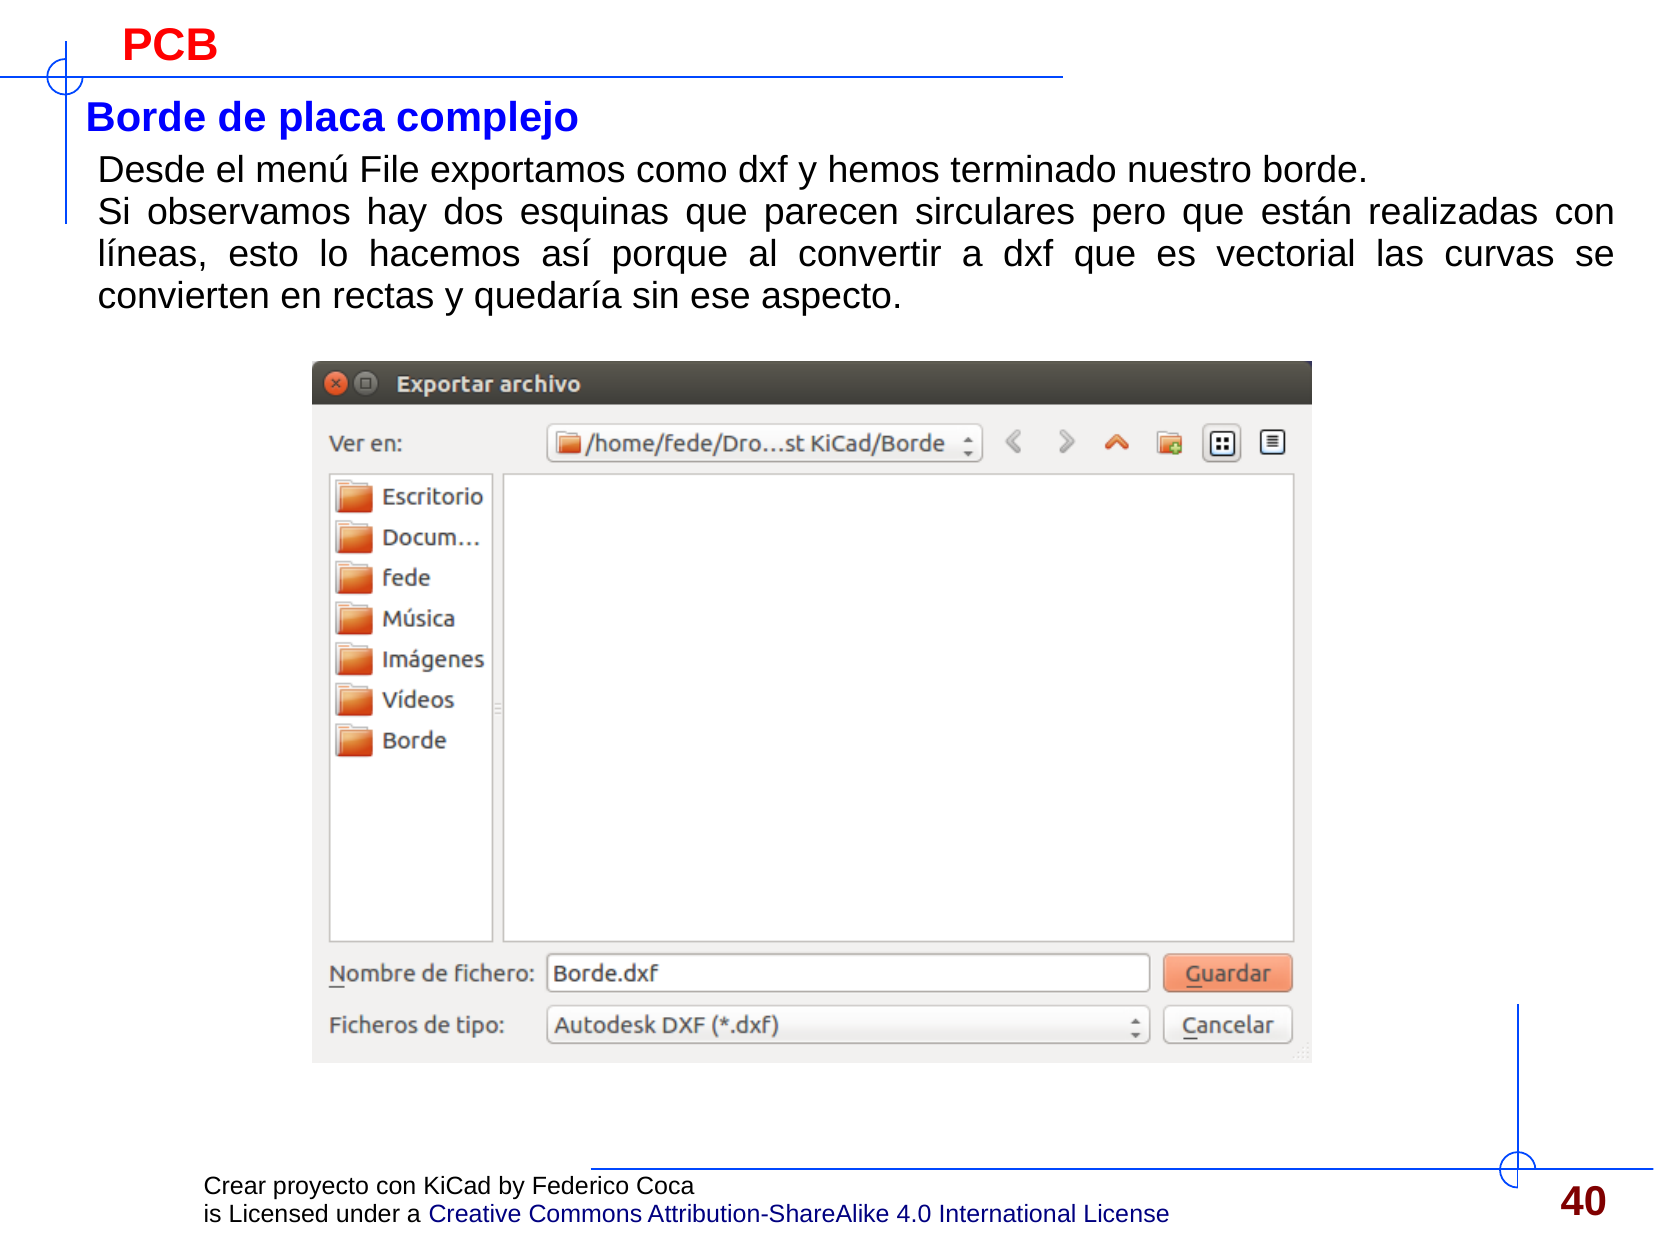

PCB
Borde de placa complejo
Desde el menú File exportamos como dxf y hemos terminado nuestro borde.
Si observamos hay dos esquinas que parecen sirculares pero que están realizadas con líneas, esto lo hacemos así porque al convertir a dxf que es vectorial las curvas se convierten en rectas y quedaría sin ese aspecto.
Crear proyecto con KiCad by Federico Coca
is Licensed under a Creative Commons Attribution-ShareAlike 4.0 International License